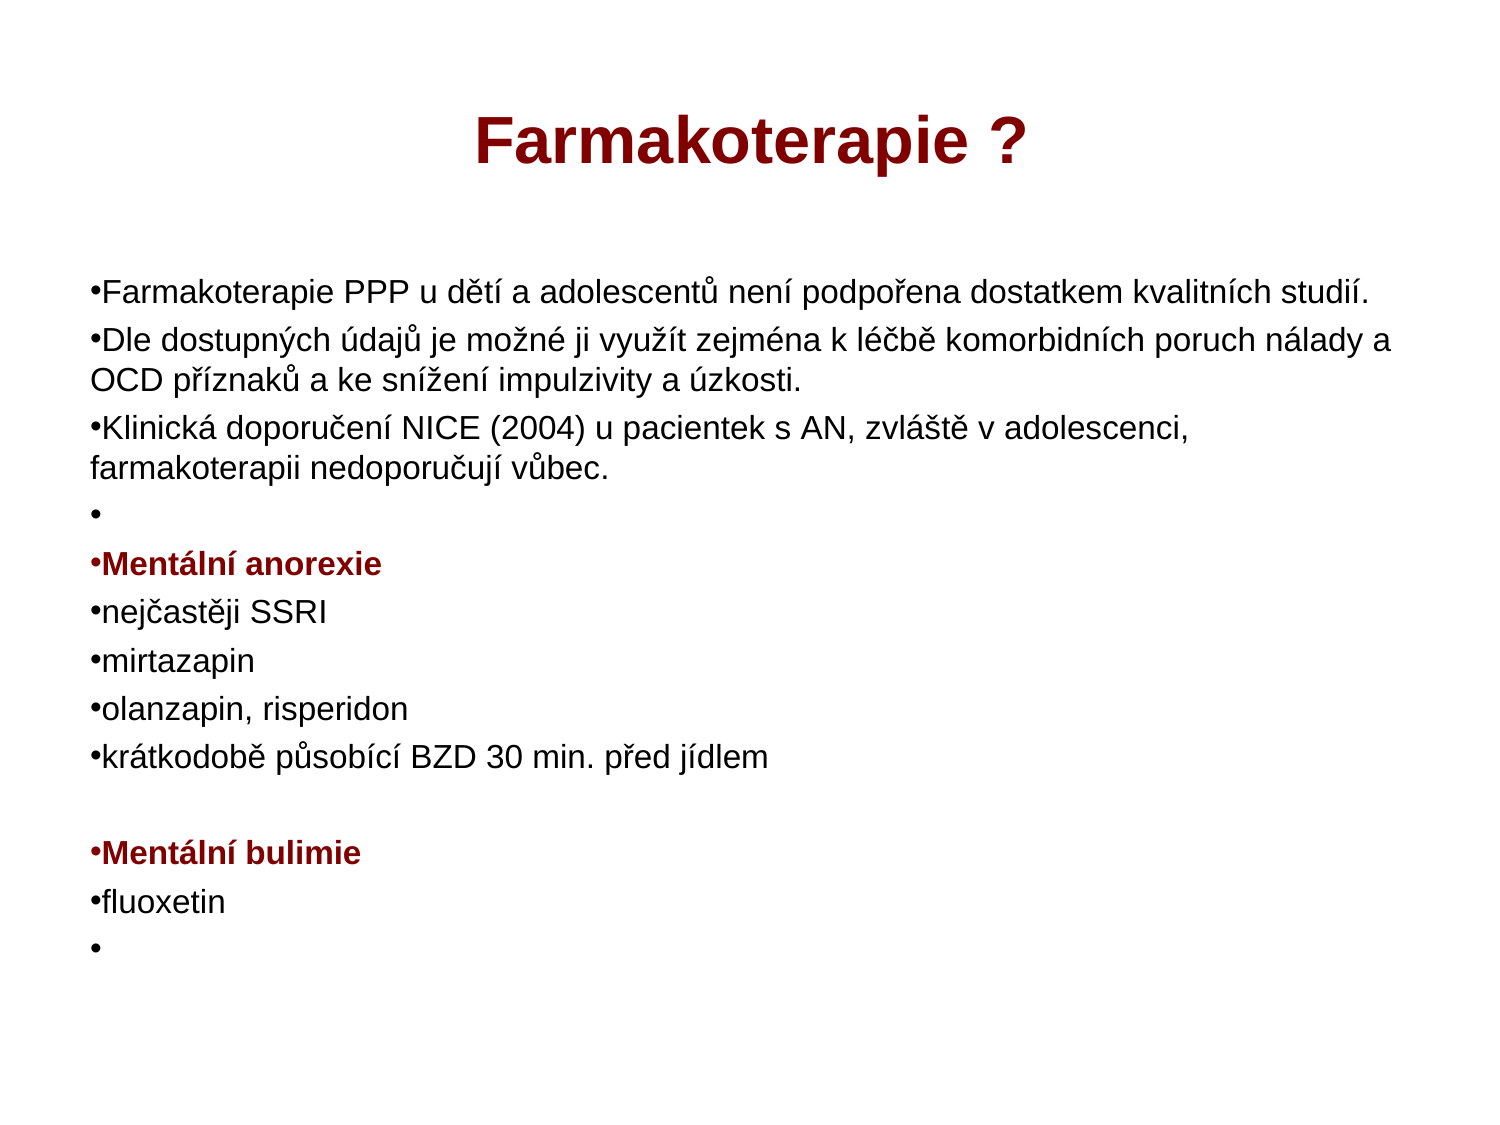

# Farmakoterapie ?
Farmakoterapie PPP u dětí a adolescentů není podpořena dostatkem kvalitních studií.
Dle dostupných údajů je možné ji využít zejména k léčbě komorbidních poruch nálady a OCD příznaků a ke snížení impulzivity a úzkosti.
Klinická doporučení NICE (2004) u pacientek s AN, zvláště v adolescenci, farmakoterapii nedoporučují vůbec.
Mentální anorexie
nejčastěji SSRI
mirtazapin
olanzapin, risperidon
krátkodobě působící BZD 30 min. před jídlem
Mentální bulimie
fluoxetin